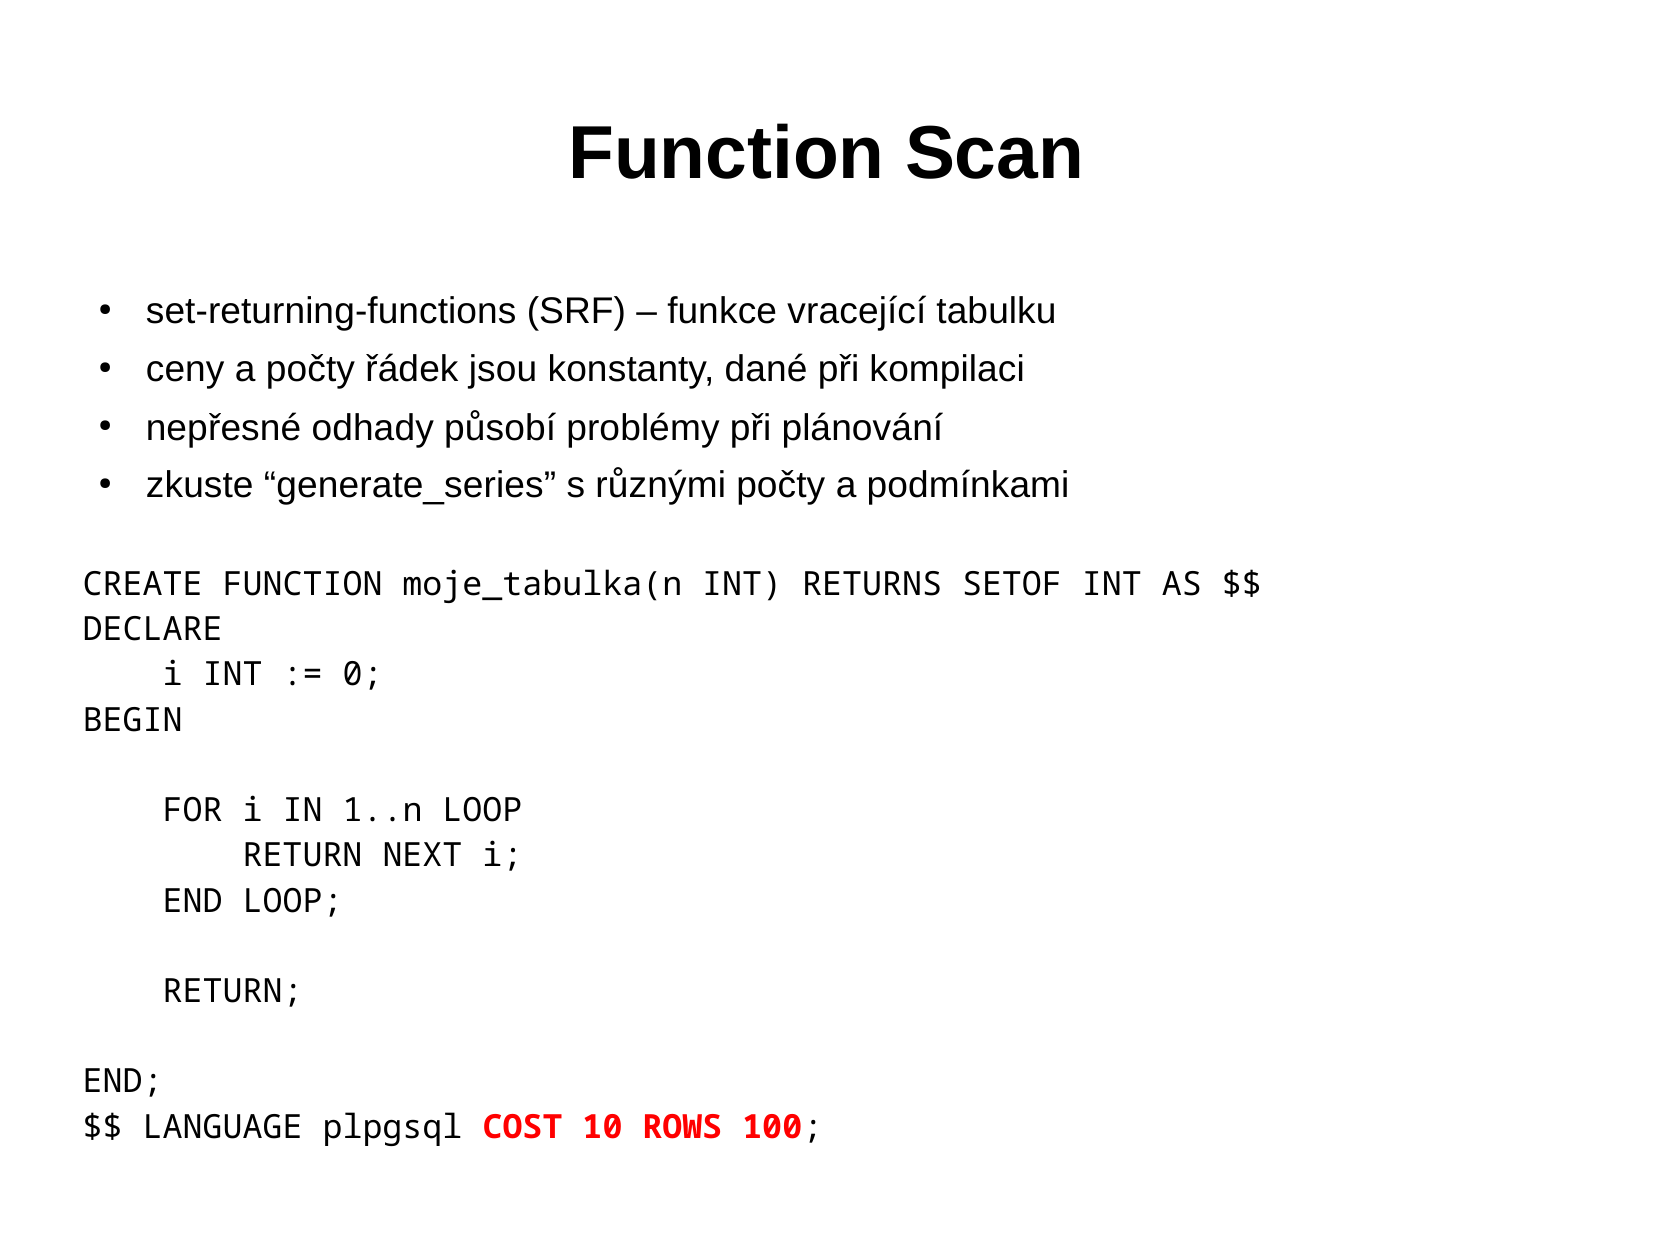

# Function Scan
set-returning-functions (SRF) – funkce vracející tabulku
ceny a počty řádek jsou konstanty, dané při kompilaci
nepřesné odhady působí problémy při plánování
zkuste “generate_series” s různými počty a podmínkami
CREATE FUNCTION moje_tabulka(n INT) RETURNS SETOF INT AS $$
DECLARE
 i INT := 0;
BEGIN
 FOR i IN 1..n LOOP
 RETURN NEXT i;
 END LOOP;
 RETURN;
END;
$$ LANGUAGE plpgsql COST 10 ROWS 100;